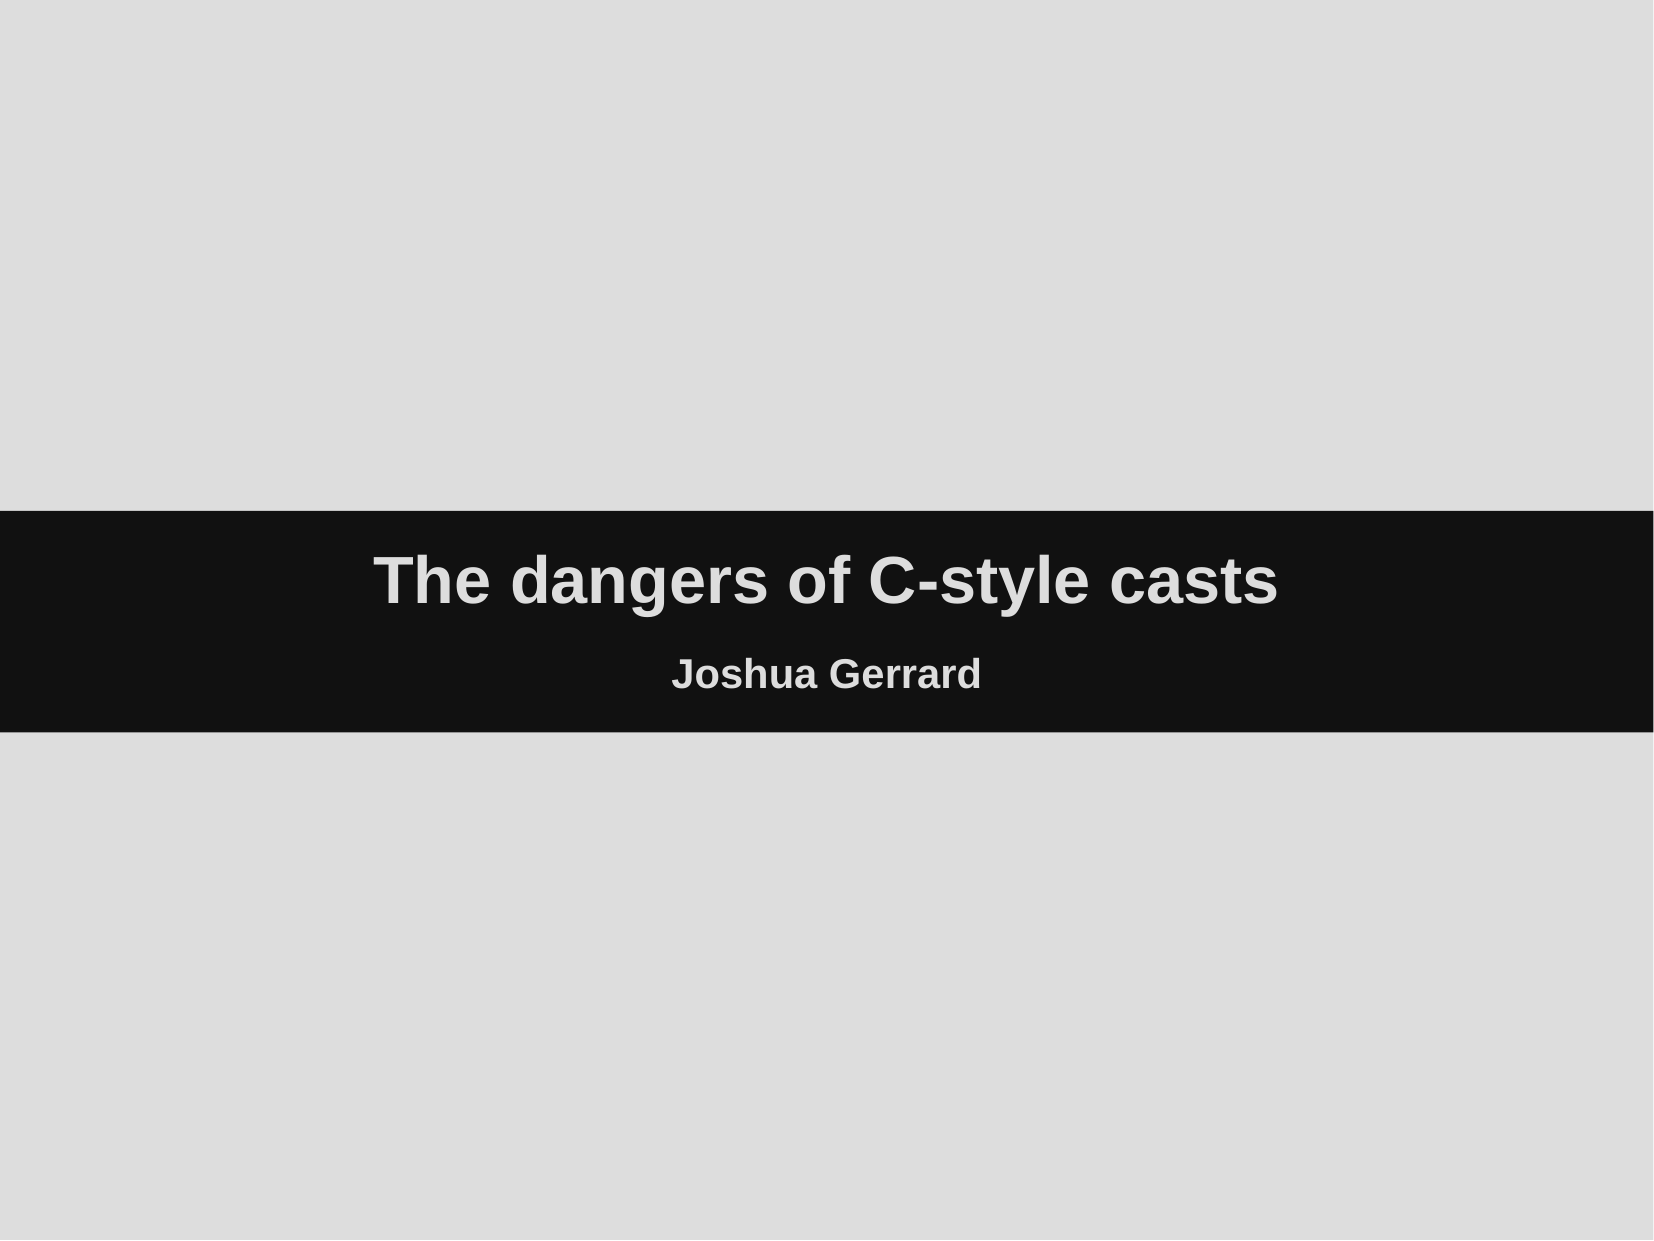

# The dangers of C-style casts
Joshua Gerrard